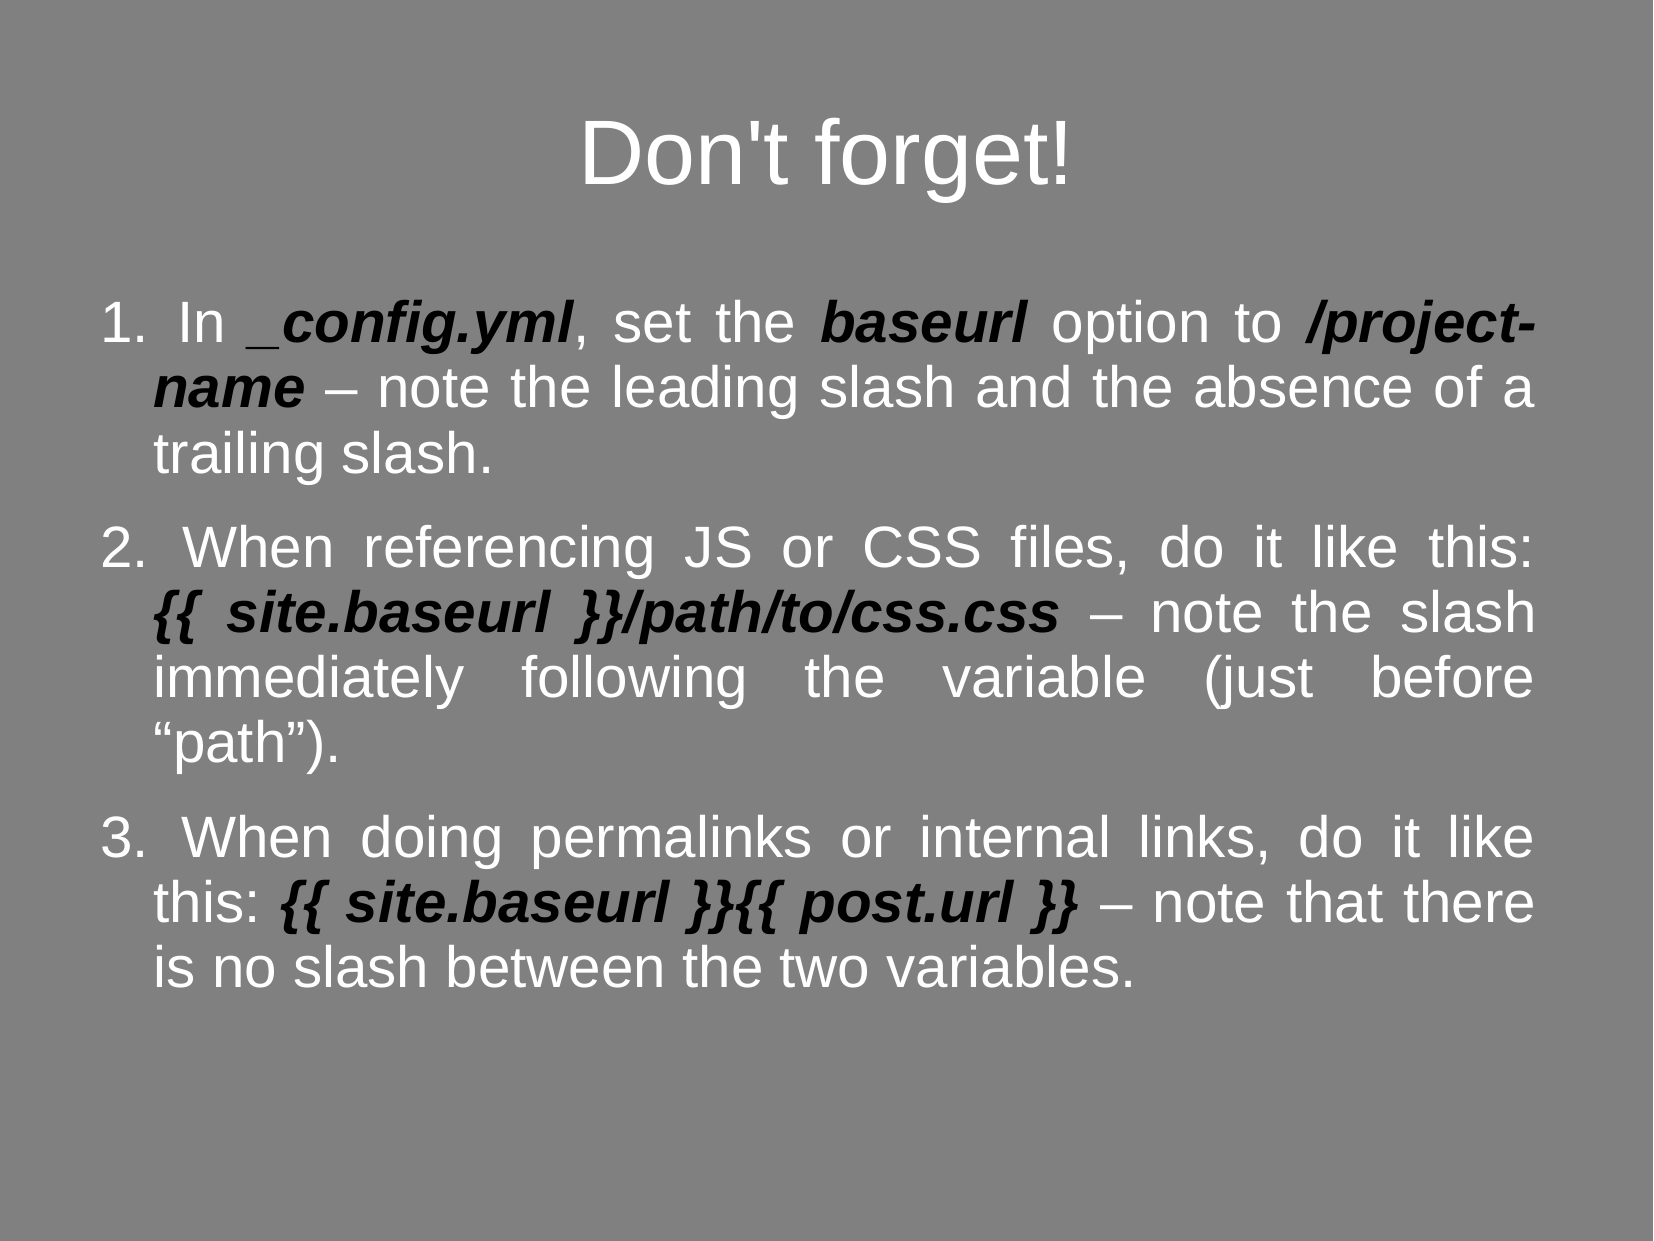

# Don't forget!
 In _config.yml, set the baseurl option to /project-name – note the leading slash and the absence of a trailing slash.
 When referencing JS or CSS files, do it like this: {{ site.baseurl }}/path/to/css.css – note the slash immediately following the variable (just before “path”).
 When doing permalinks or internal links, do it like this: {{ site.baseurl }}{{ post.url }} – note that there is no slash between the two variables.